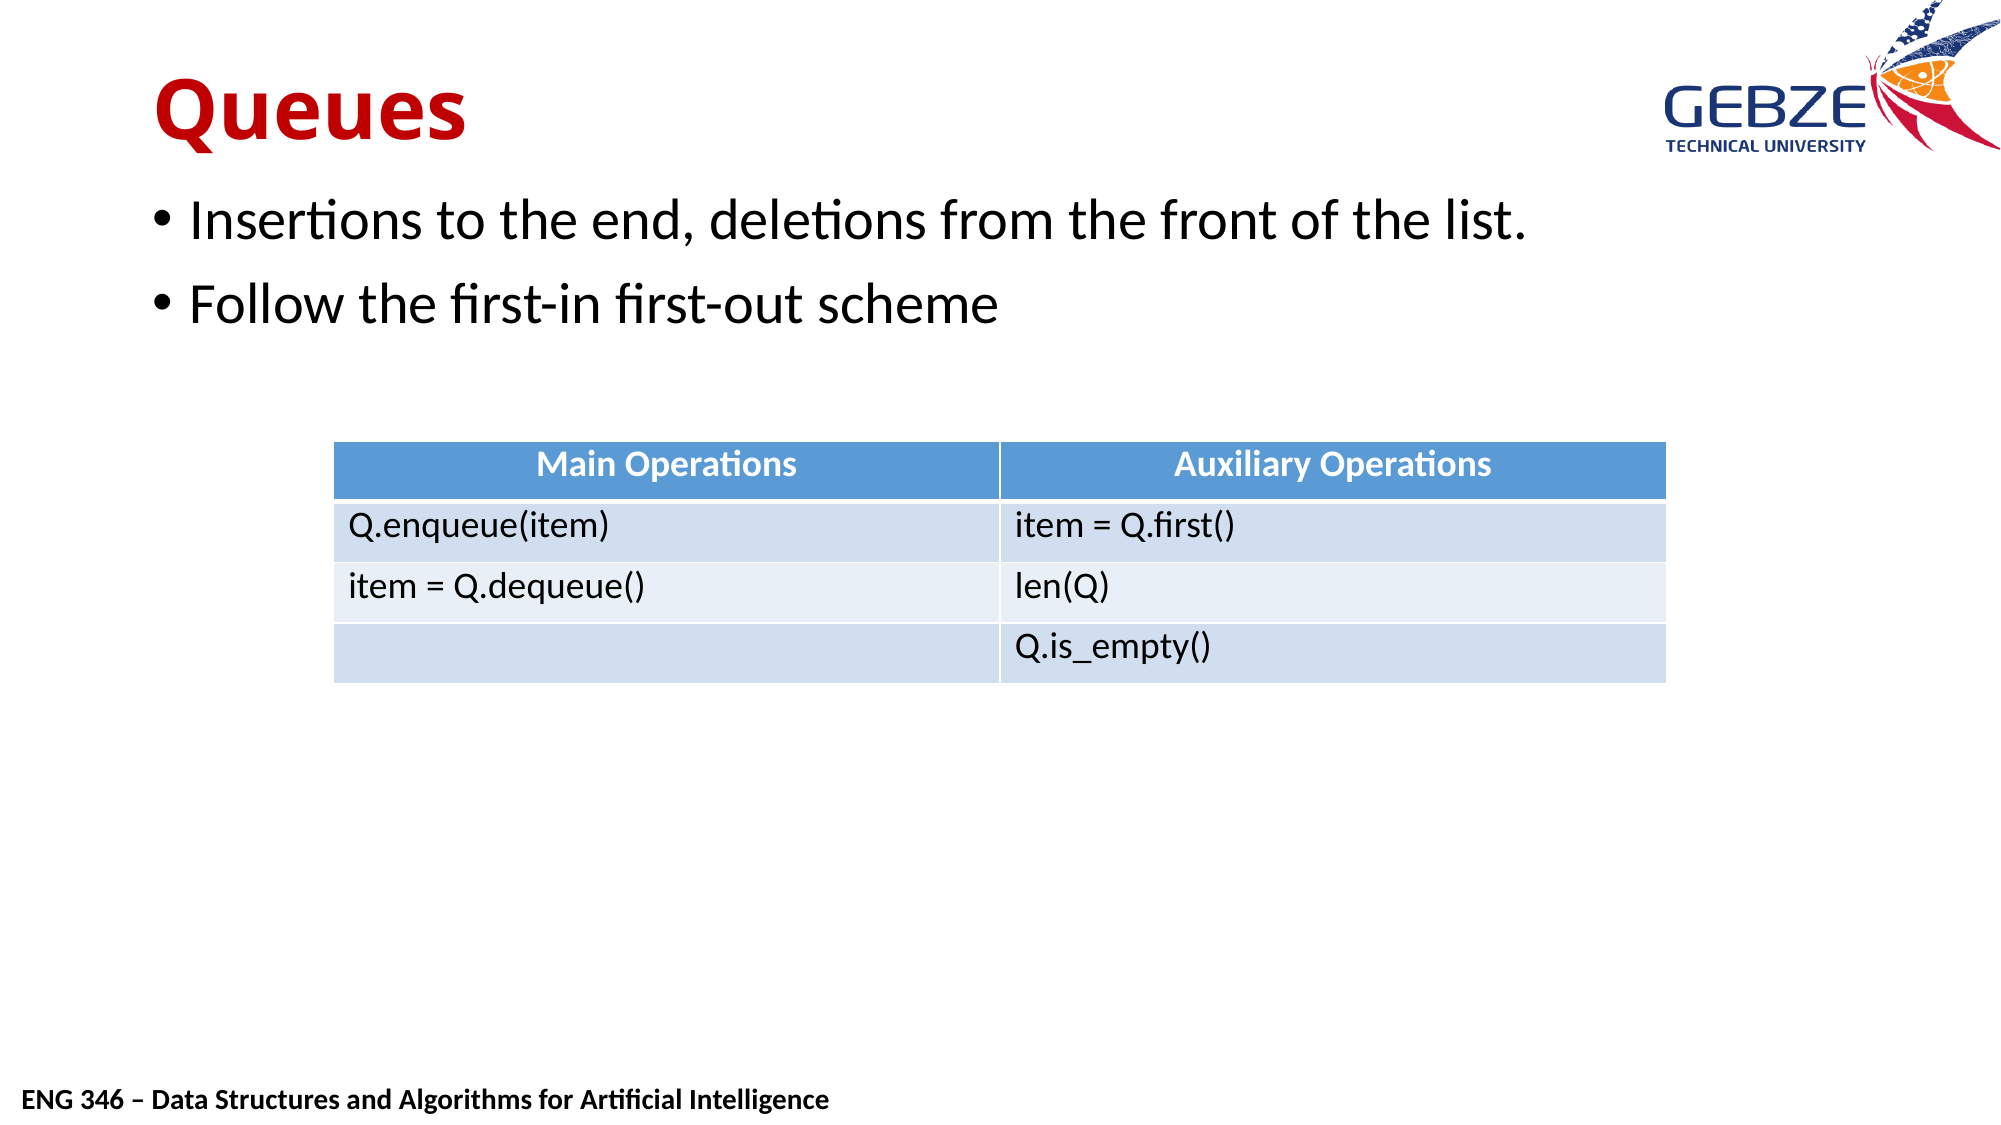

# Queues
Insertions to the end, deletions from the front of the list.
Follow the first-in first-out scheme
| Main Operations | Auxiliary Operations |
| --- | --- |
| Q.enqueue(item) | item = Q.first() |
| item = Q.dequeue() | len(Q) |
| | Q.is\_empty() |